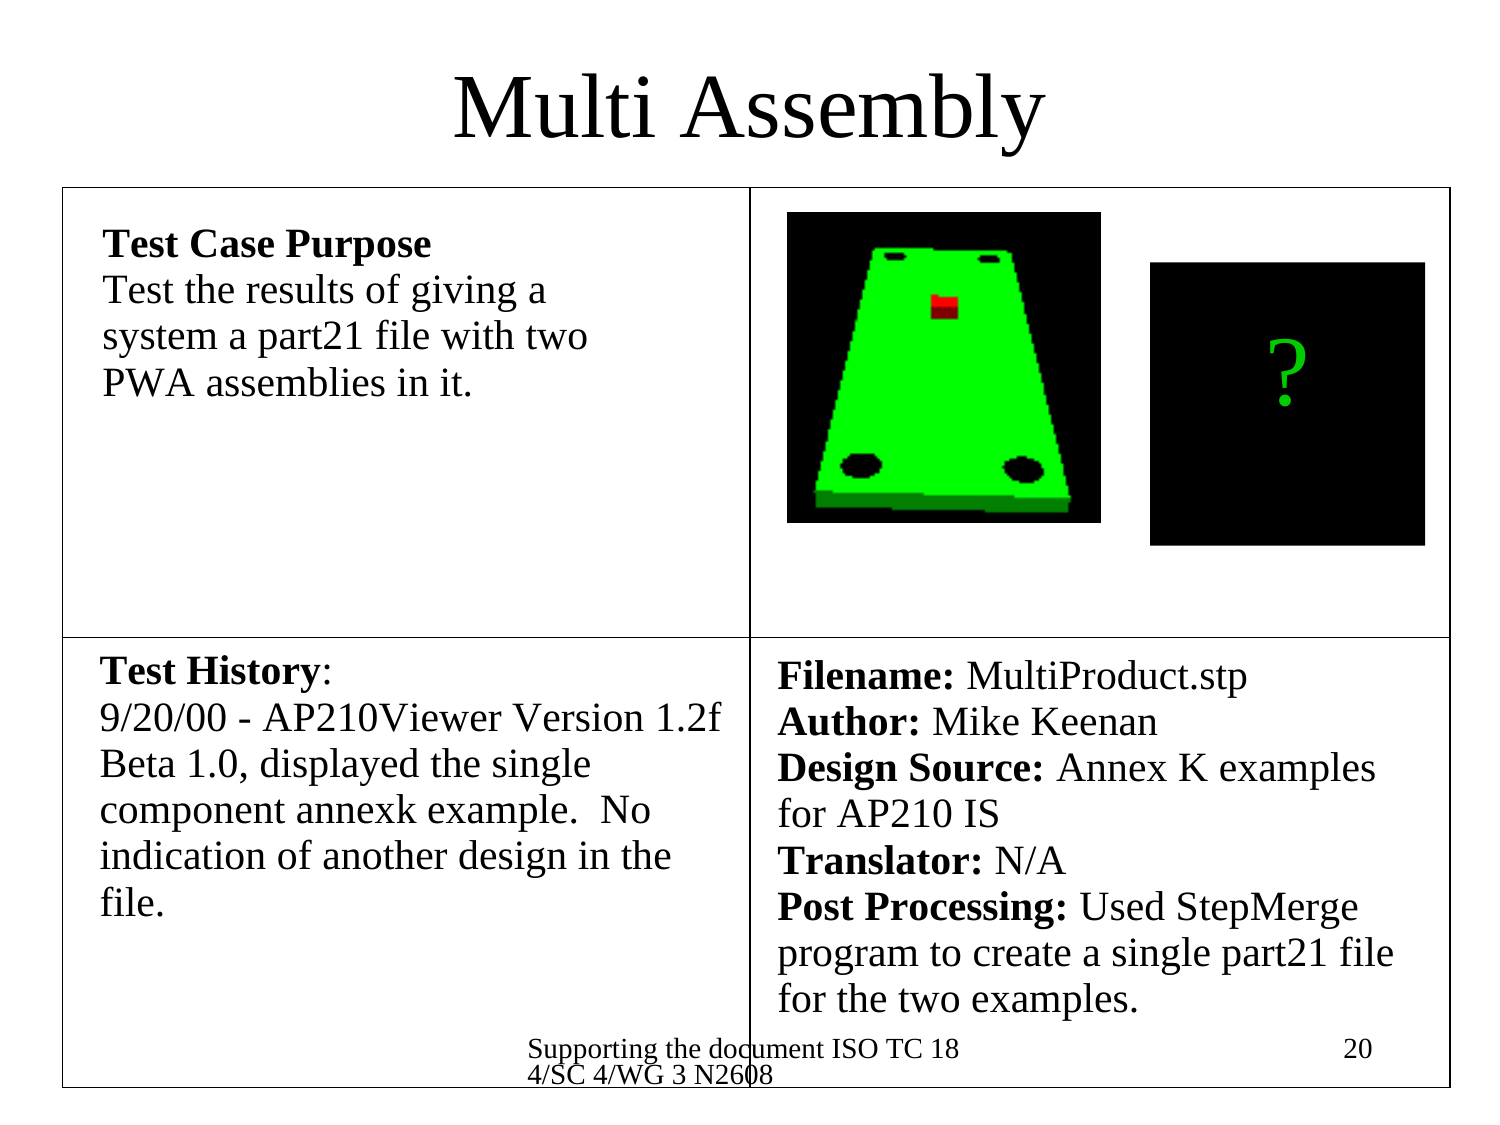

# Multi Assembly
Test Case Purpose
Test the results of giving a system a part21 file with two PWA assemblies in it.
?
Test History:
9/20/00 - AP210Viewer Version 1.2f Beta 1.0, displayed the single component annexk example. No indication of another design in the file.
Filename: MultiProduct.stp
Author: Mike Keenan
Design Source: Annex K examples for AP210 IS
Translator: N/A
Post Processing: Used StepMerge program to create a single part21 file for the two examples.
Supporting the document ISO TC 184/SC 4/WG 3 N2608
20